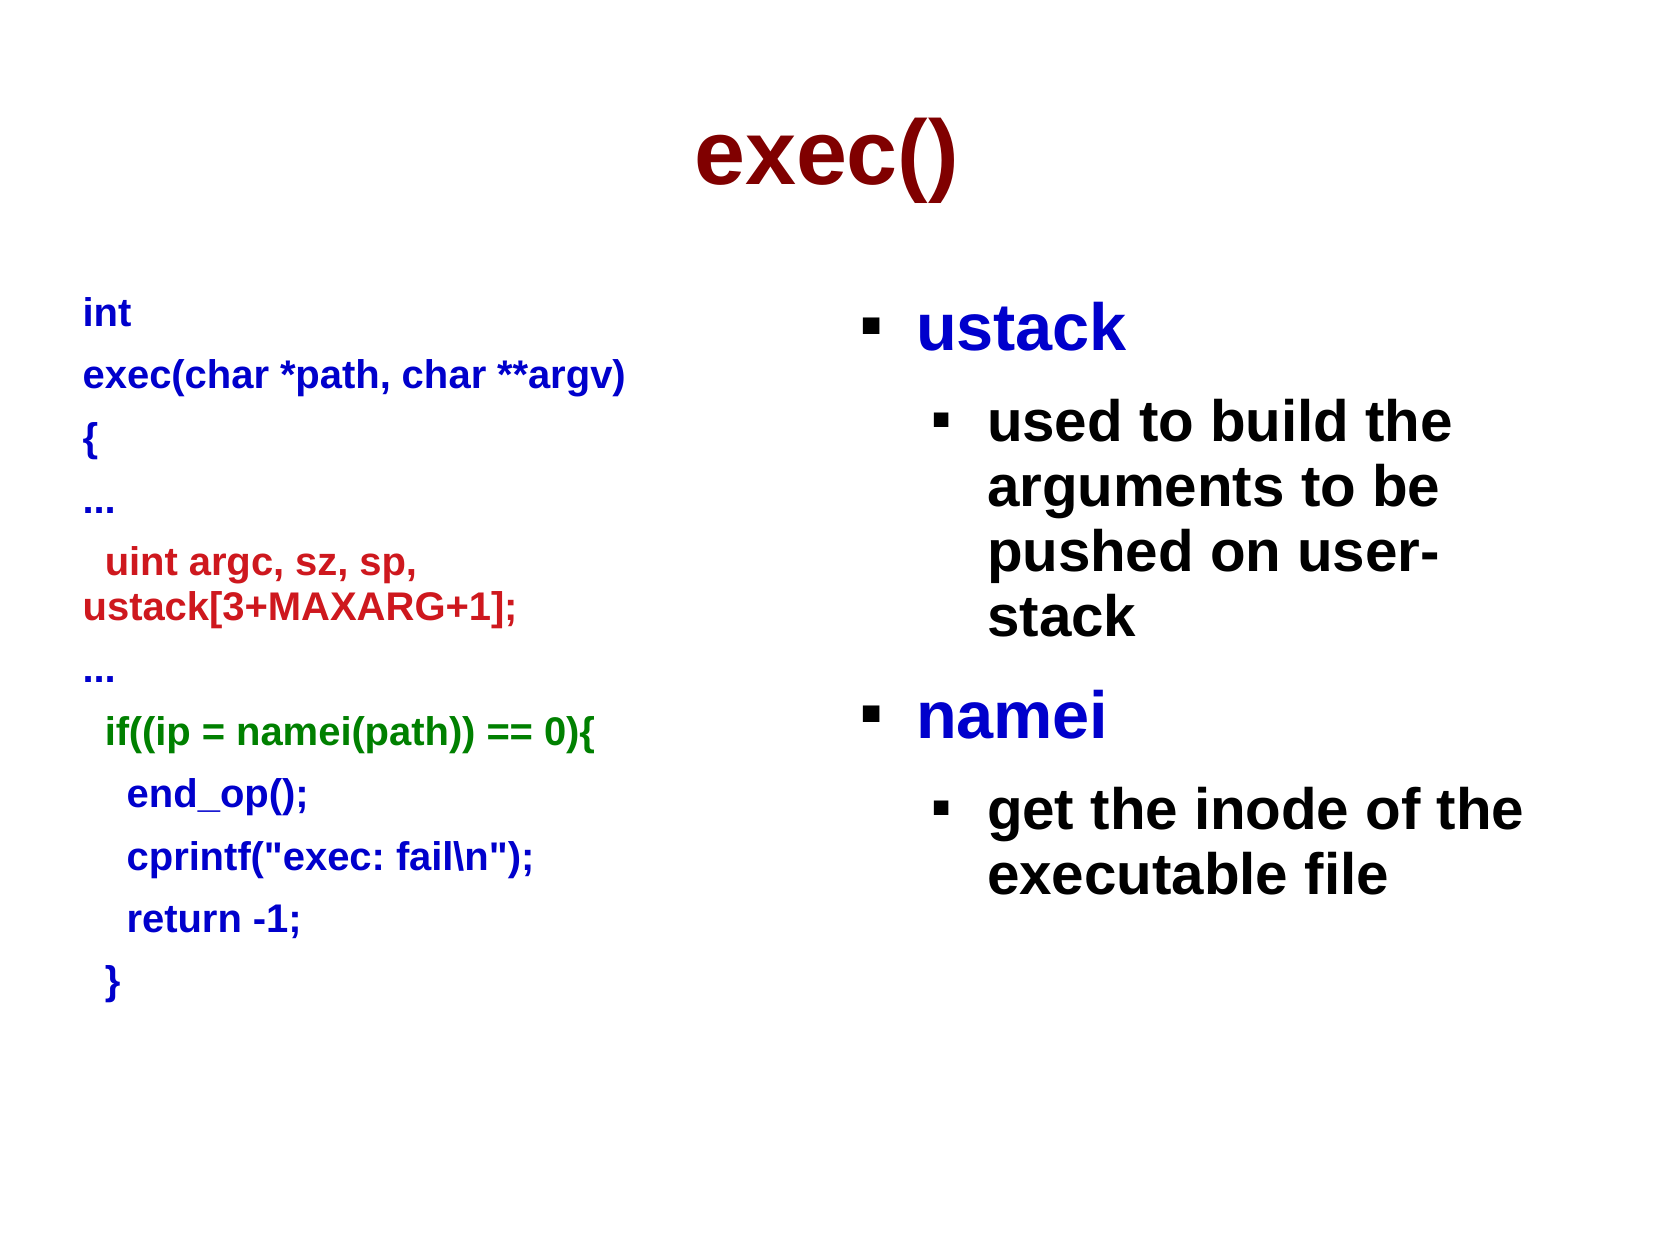

# exec()
int
exec(char *path, char **argv)
{
...
 uint argc, sz, sp, ustack[3+MAXARG+1];
...
 if((ip = namei(path)) == 0){
 end_op();
 cprintf("exec: fail\n");
 return -1;
 }
ustack
used to build the arguments to be pushed on user-stack
namei
get the inode of the executable file